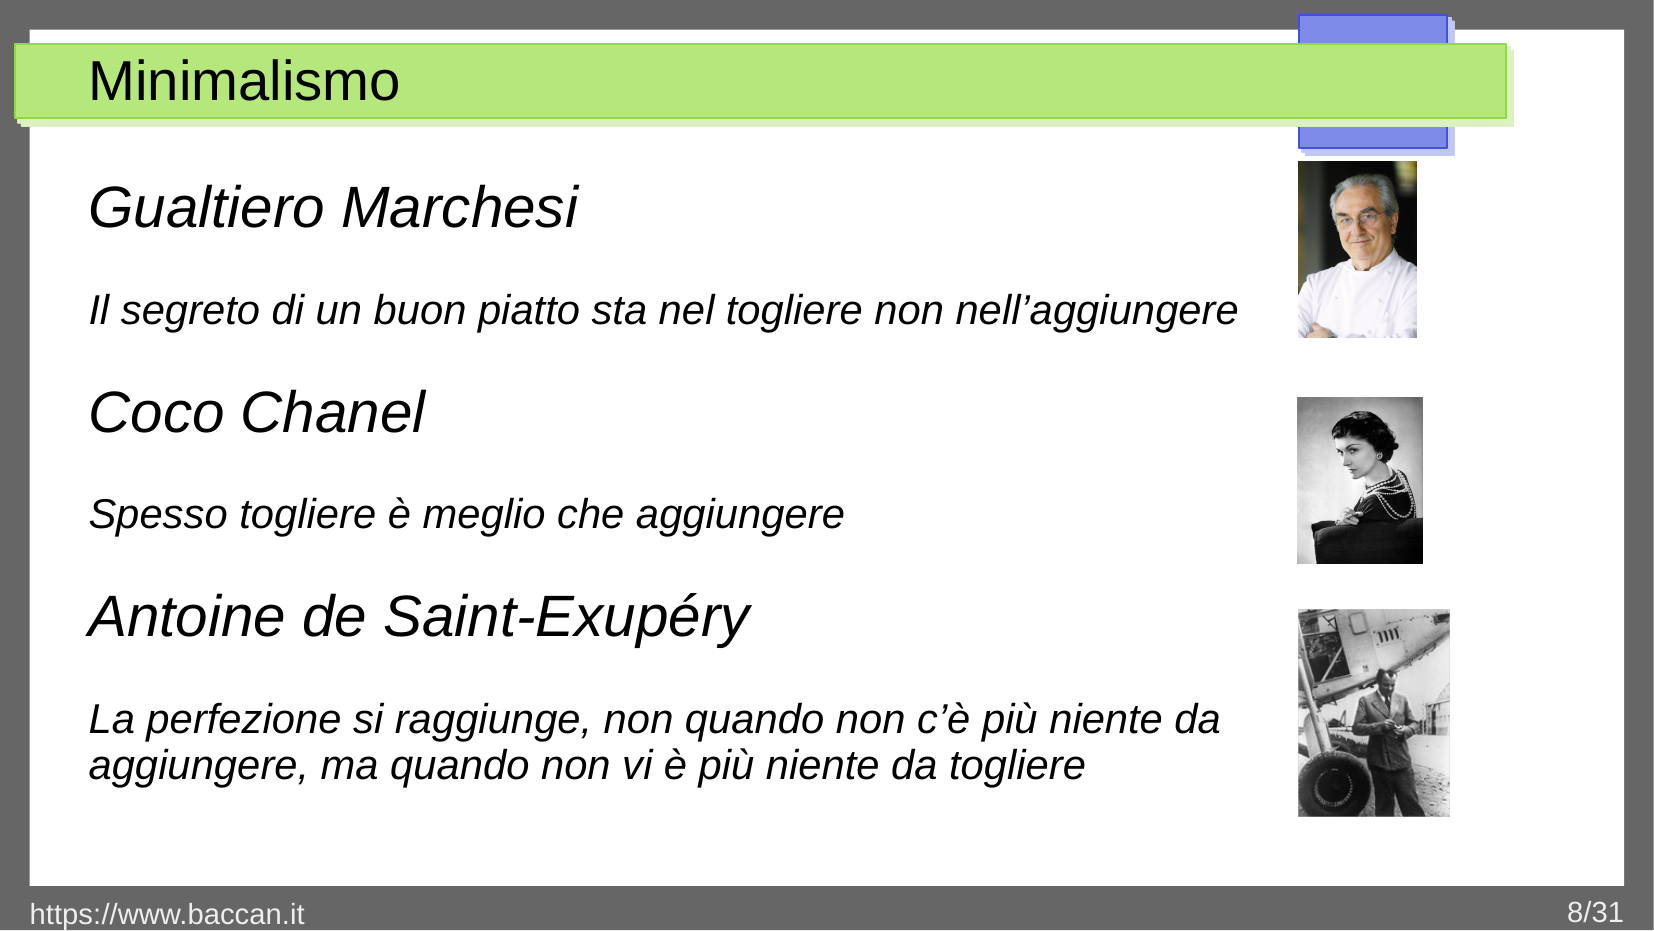

# Minimalismo
Gualtiero Marchesi
Il segreto di un buon piatto sta nel togliere non nell’aggiungere
Coco Chanel
Spesso togliere è meglio che aggiungere
Antoine de Saint-Exupéry
La perfezione si raggiunge, non quando non c’è più niente da
aggiungere, ma quando non vi è più niente da togliere
8
https://www.baccan.it